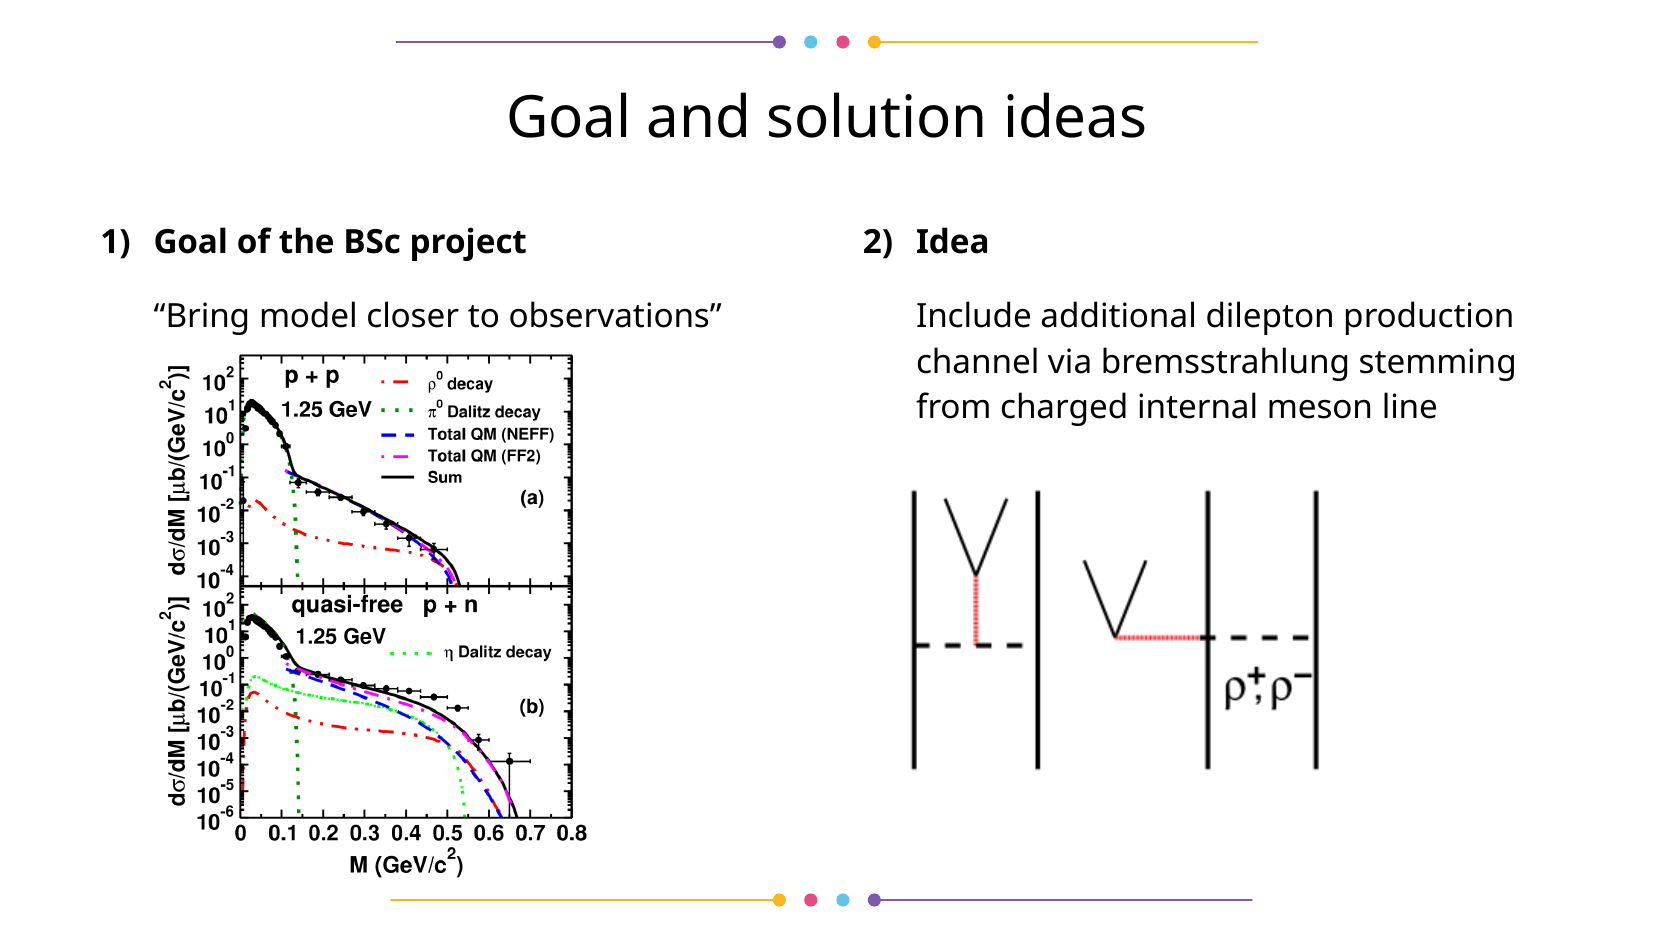

# Goal and solution ideas
Goal of the BSc project
“Bring model closer to observations”
Idea
Include additional dilepton production channel via bremsstrahlung stemming from charged internal meson line